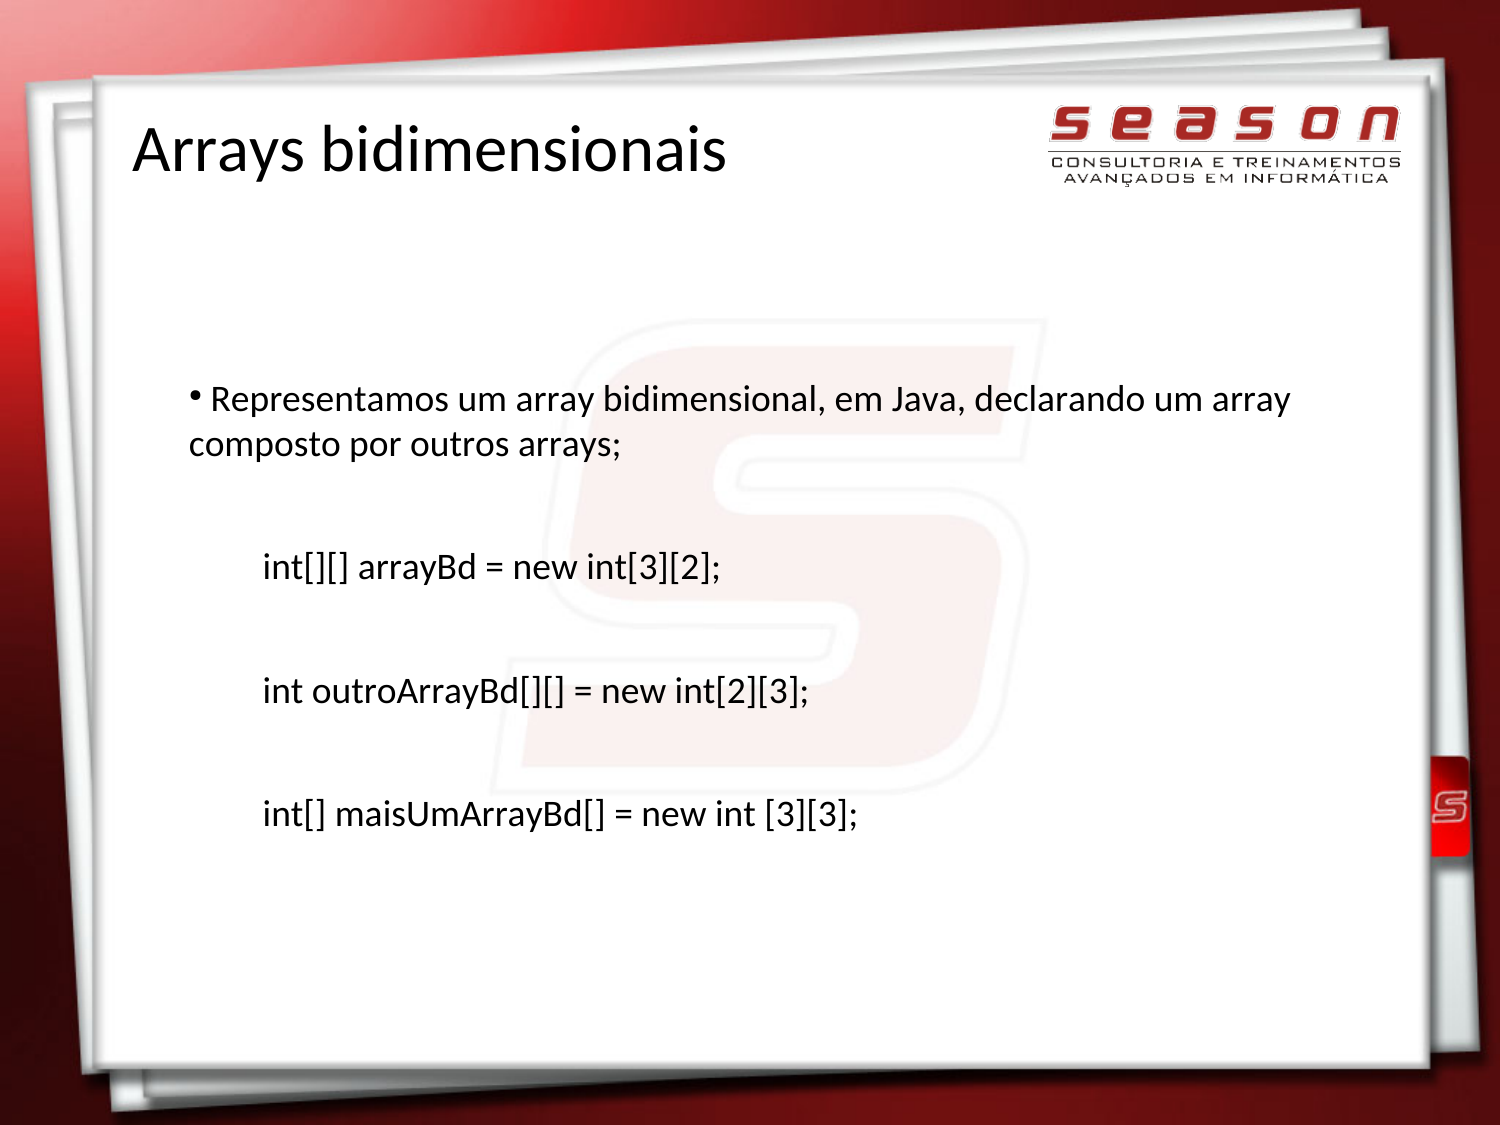

# Arrays bidimensionais
 Representamos um array bidimensional, em Java, declarando um array composto por outros arrays;
	int[][] arrayBd = new int[3][2];
	int outroArrayBd[][] = new int[2][3];
	int[] maisUmArrayBd[] = new int [3][3];